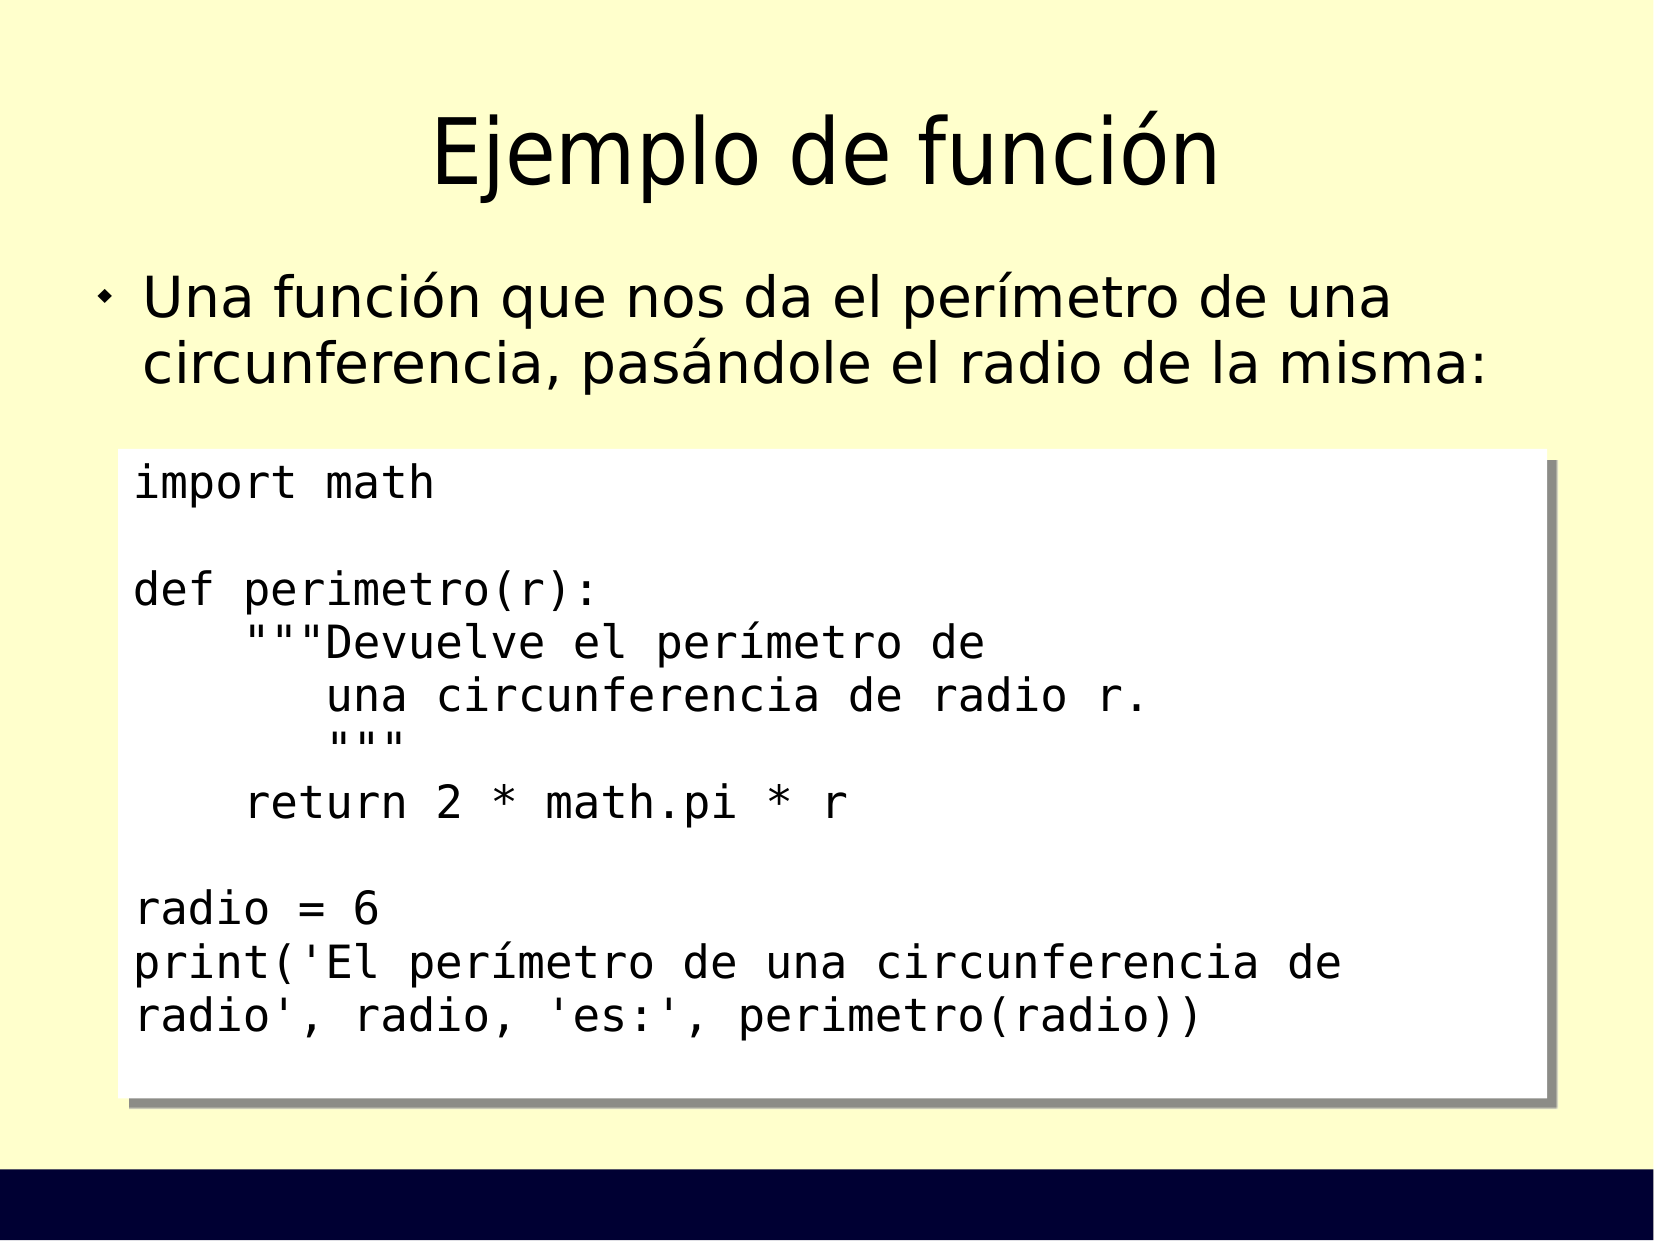

# Ejemplo de función
Una función que nos da el perímetro de una circunferencia, pasándole el radio de la misma:
import math
def perimetro(r):
 """Devuelve el perímetro de
 una circunferencia de radio r.
 """
 return 2 * math.pi * r
radio = 6
print('El perímetro de una circunferencia de radio', radio, 'es:', perimetro(radio))